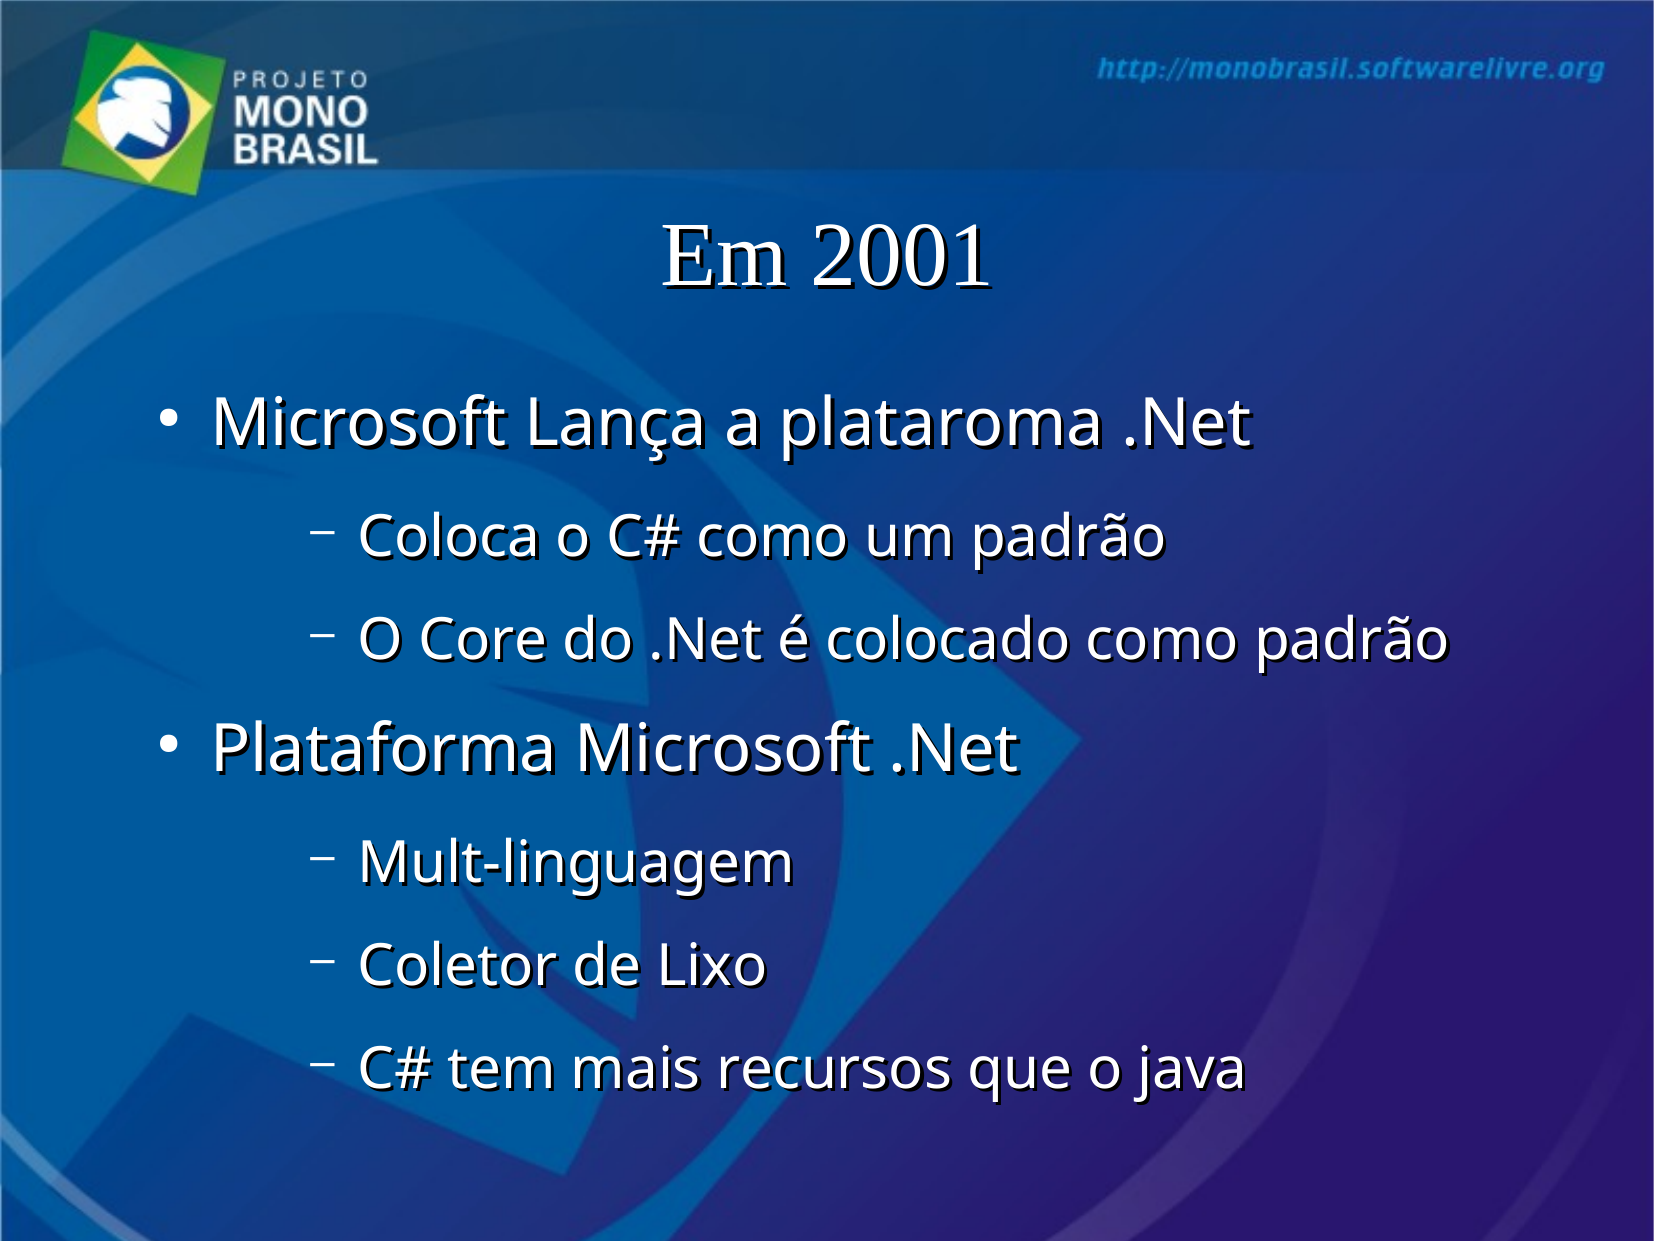

Em 2001
# Microsoft Lança a plataroma .Net
Coloca o C# como um padrão
O Core do .Net é colocado como padrão
Plataforma Microsoft .Net
Mult-linguagem
Coletor de Lixo
C# tem mais recursos que o java